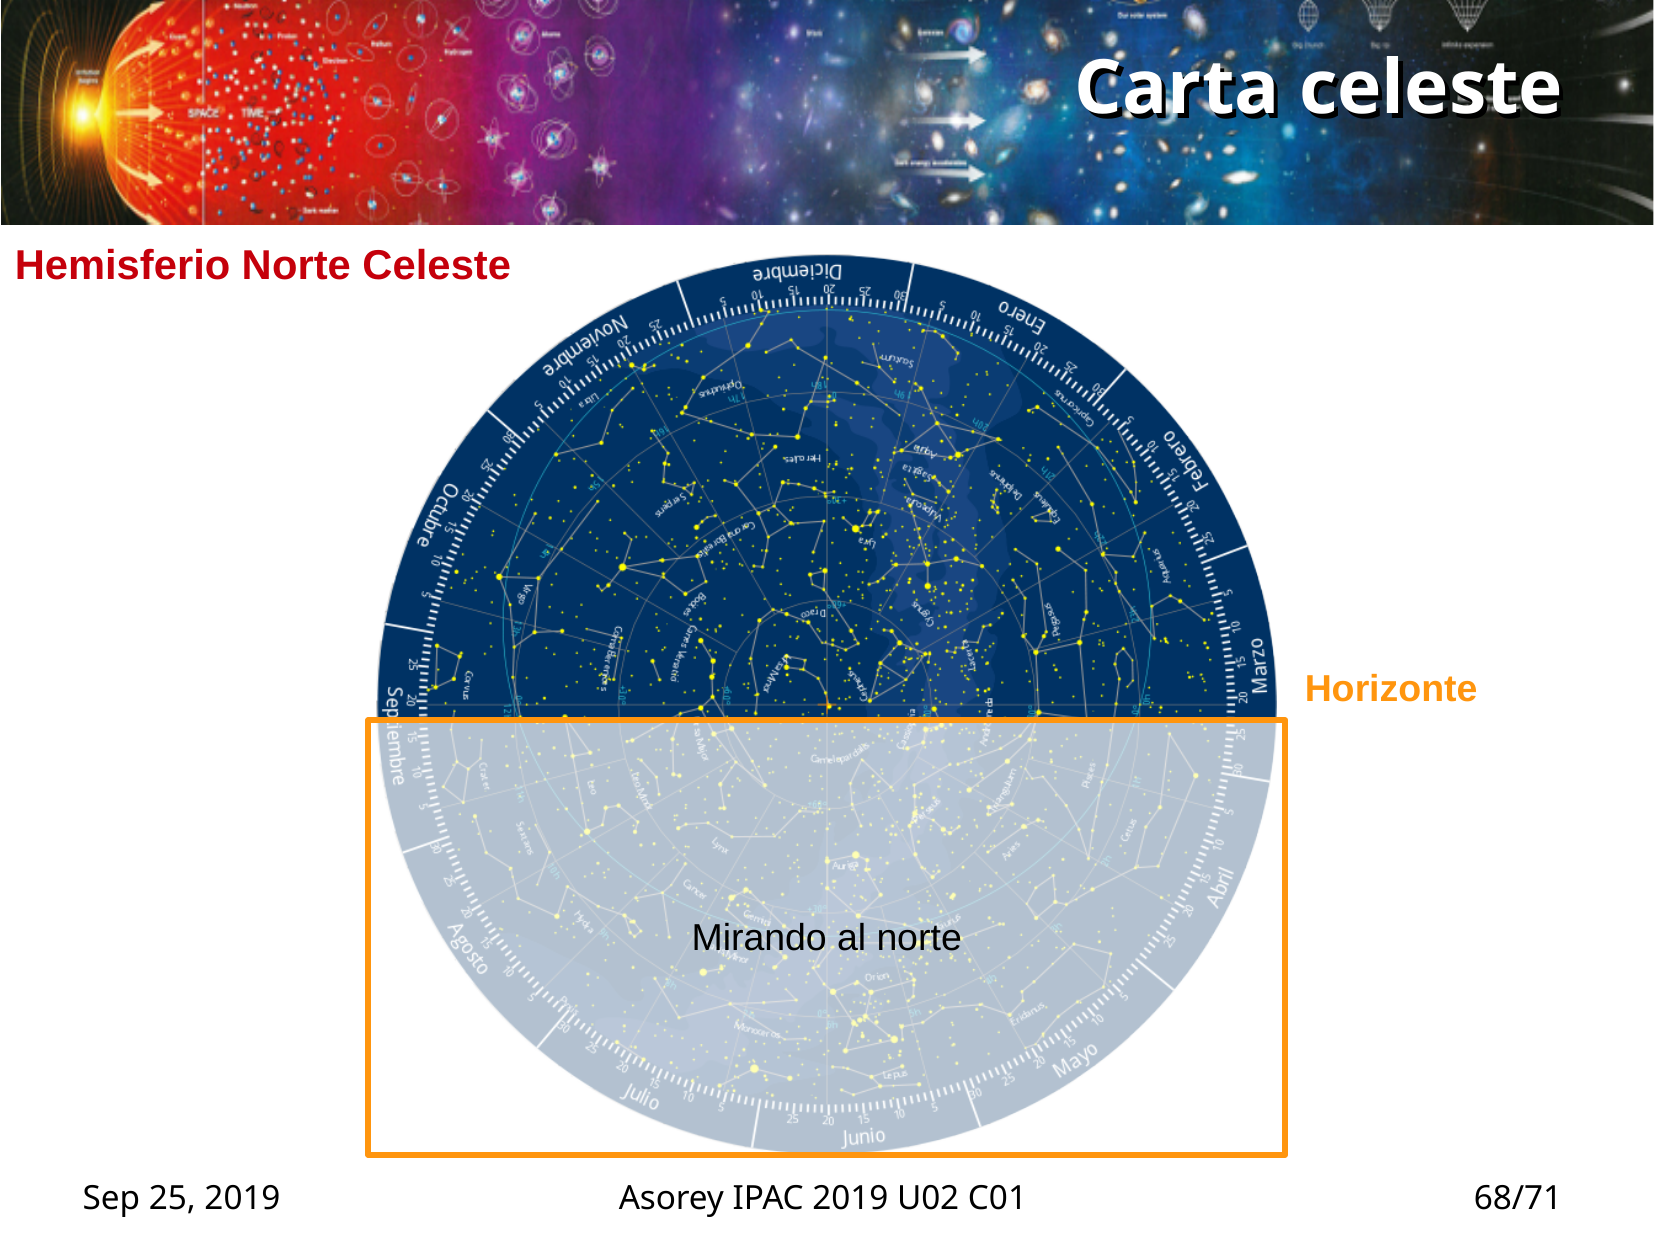

# Carta celeste
Hemisferio Norte Celeste
Horizonte
Mirando al norte
Sep 25, 2019
Asorey IPAC 2019 U02 C01
68